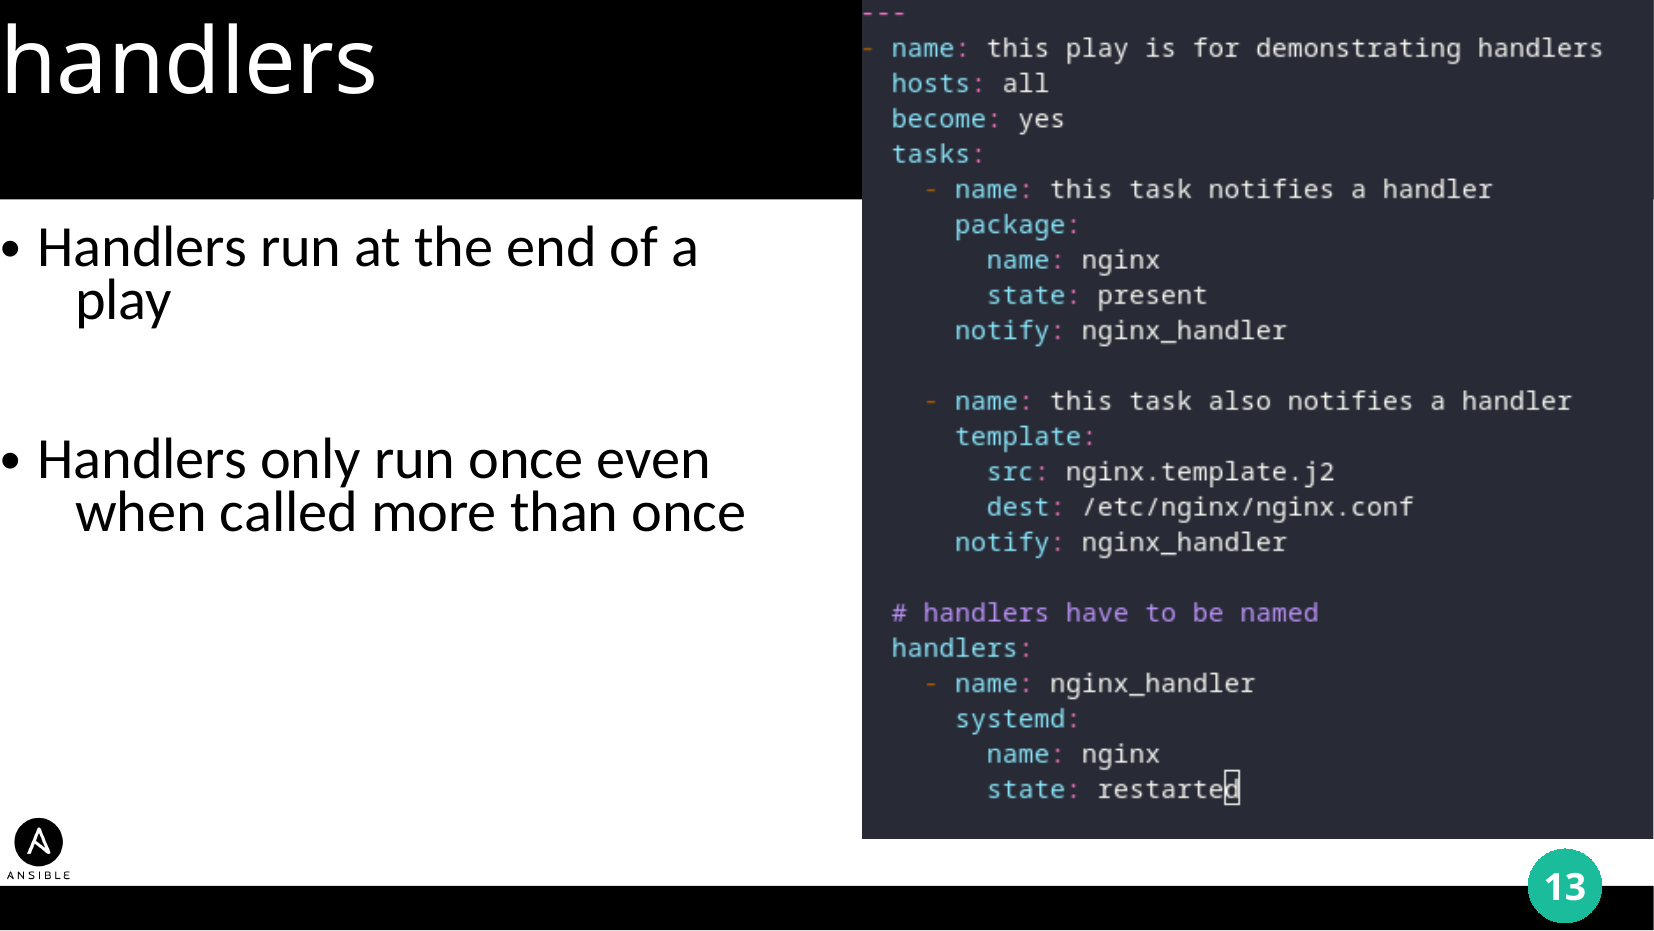

# handlers
Handlers run at the end of a play
Handlers only run once even when called more than once
13